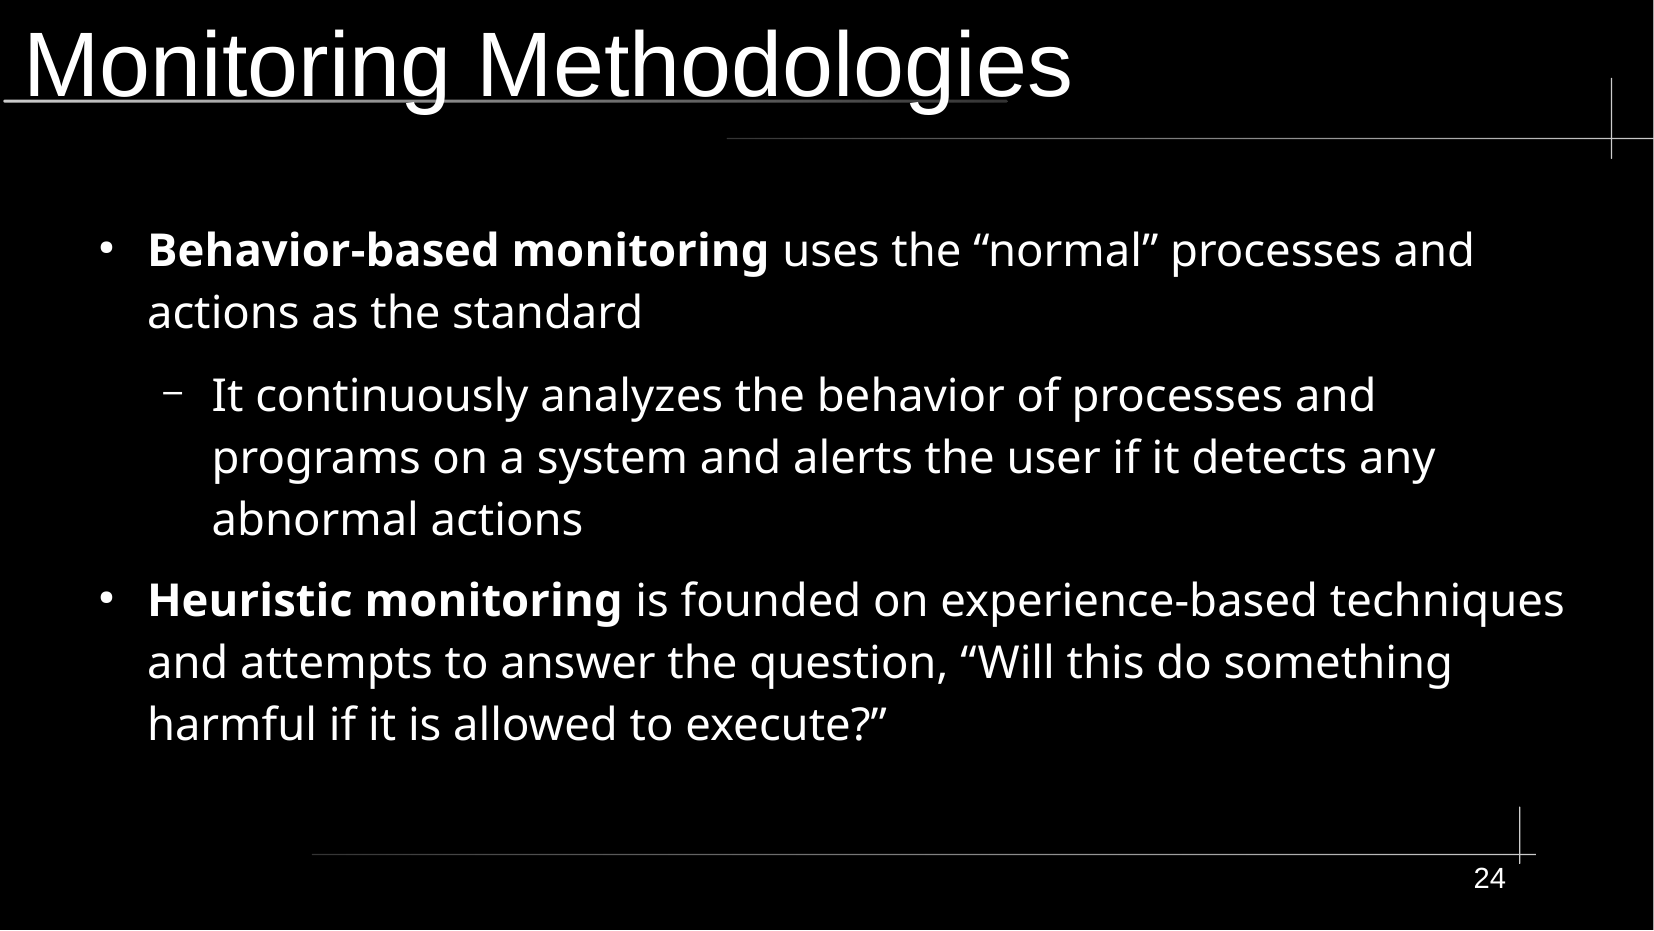

# Monitoring Methodologies
Behavior-based monitoring uses the “normal” processes and actions as the standard
It continuously analyzes the behavior of processes and programs on a system and alerts the user if it detects any abnormal actions
Heuristic monitoring is founded on experience-based techniques and attempts to answer the question, “Will this do something harmful if it is allowed to execute?”
24